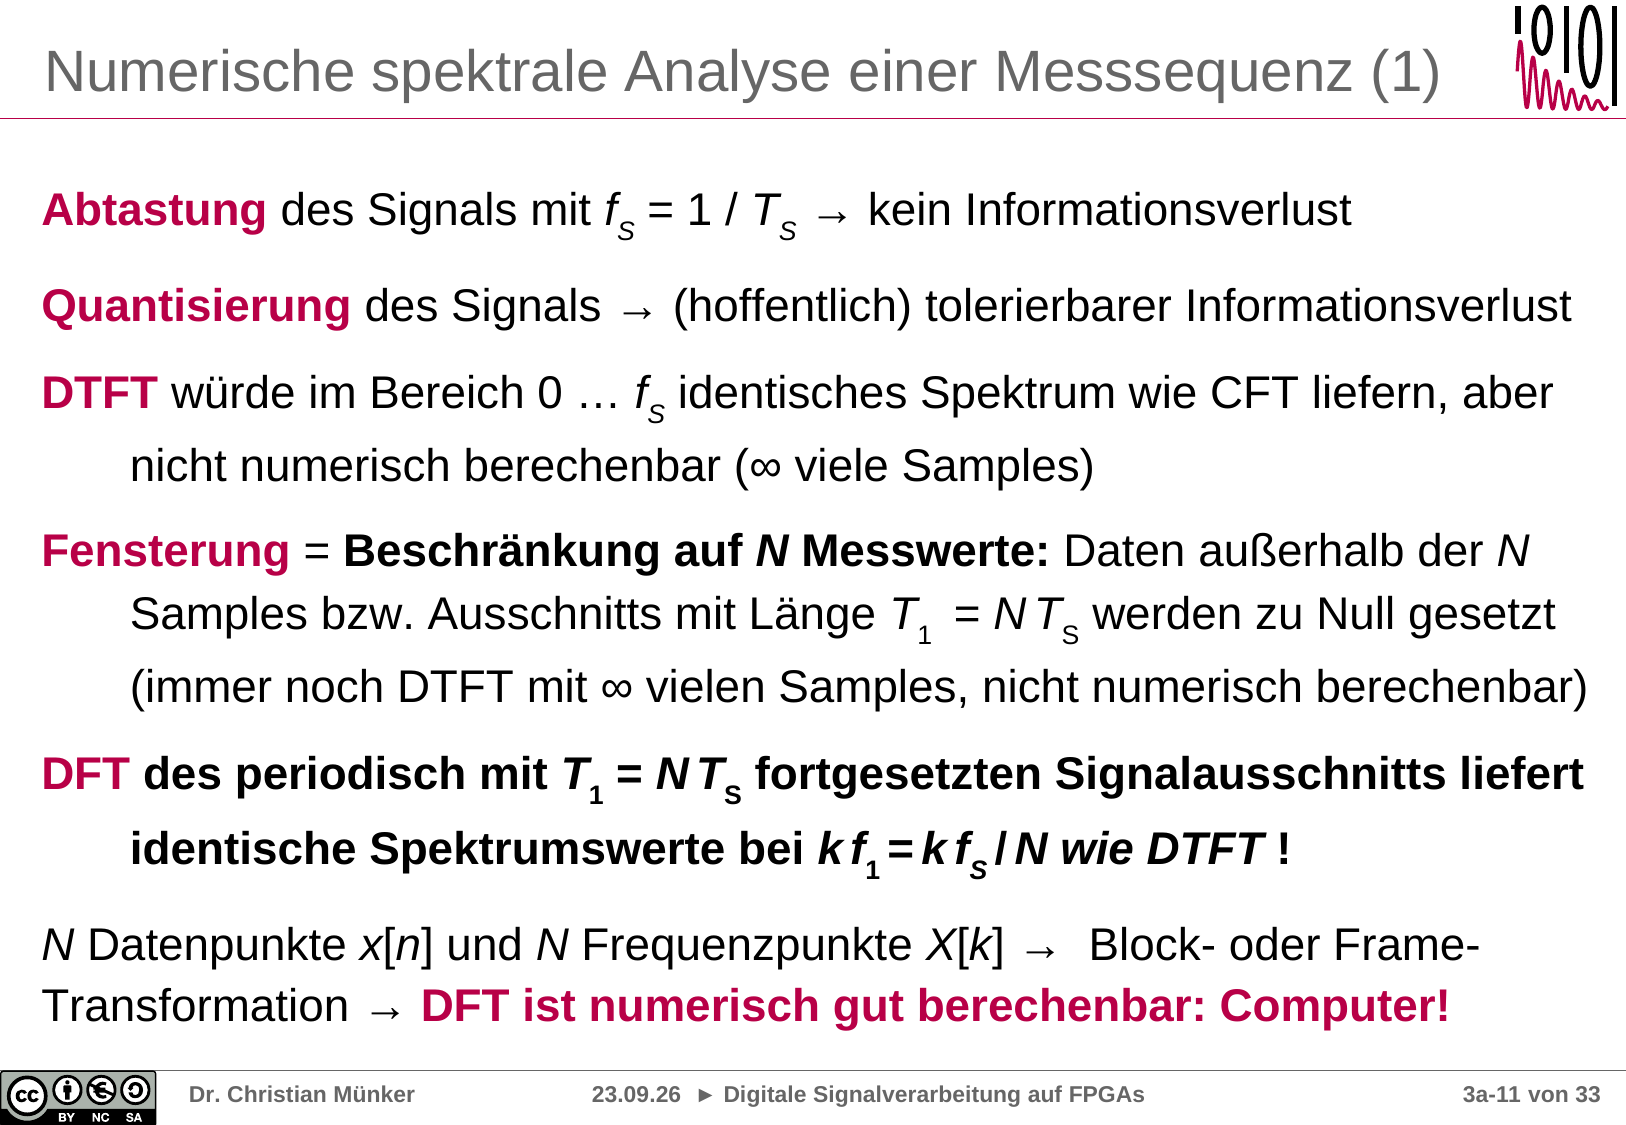

# Numerische spektrale Analyse einer Messsequenz (1)
Abtastung des Signals mit fS = 1 / TS → kein Informationsverlust
Quantisierung des Signals → (hoffentlich) tolerierbarer Informationsverlust
DTFT würde im Bereich 0 … fS identisches Spektrum wie CFT liefern, aber nicht numerisch berechenbar (∞ viele Samples)
Fensterung = Beschränkung auf N Messwerte: Daten außerhalb der N
Samples bzw. Ausschnitts mit Länge T1 = N TS werden zu Null gesetzt (immer noch DTFT mit ∞ vielen Samples, nicht numerisch berechenbar)
DFT des periodisch mit T1 = N TS fortgesetzten Signalausschnitts liefert identische Spektrumswerte bei k f1 = k fS / N wie DTFT !
N Datenpunkte x[n] und N Frequenzpunkte X[k] → Block- oder Frame-Transformation → DFT ist numerisch gut berechenbar: Computer!